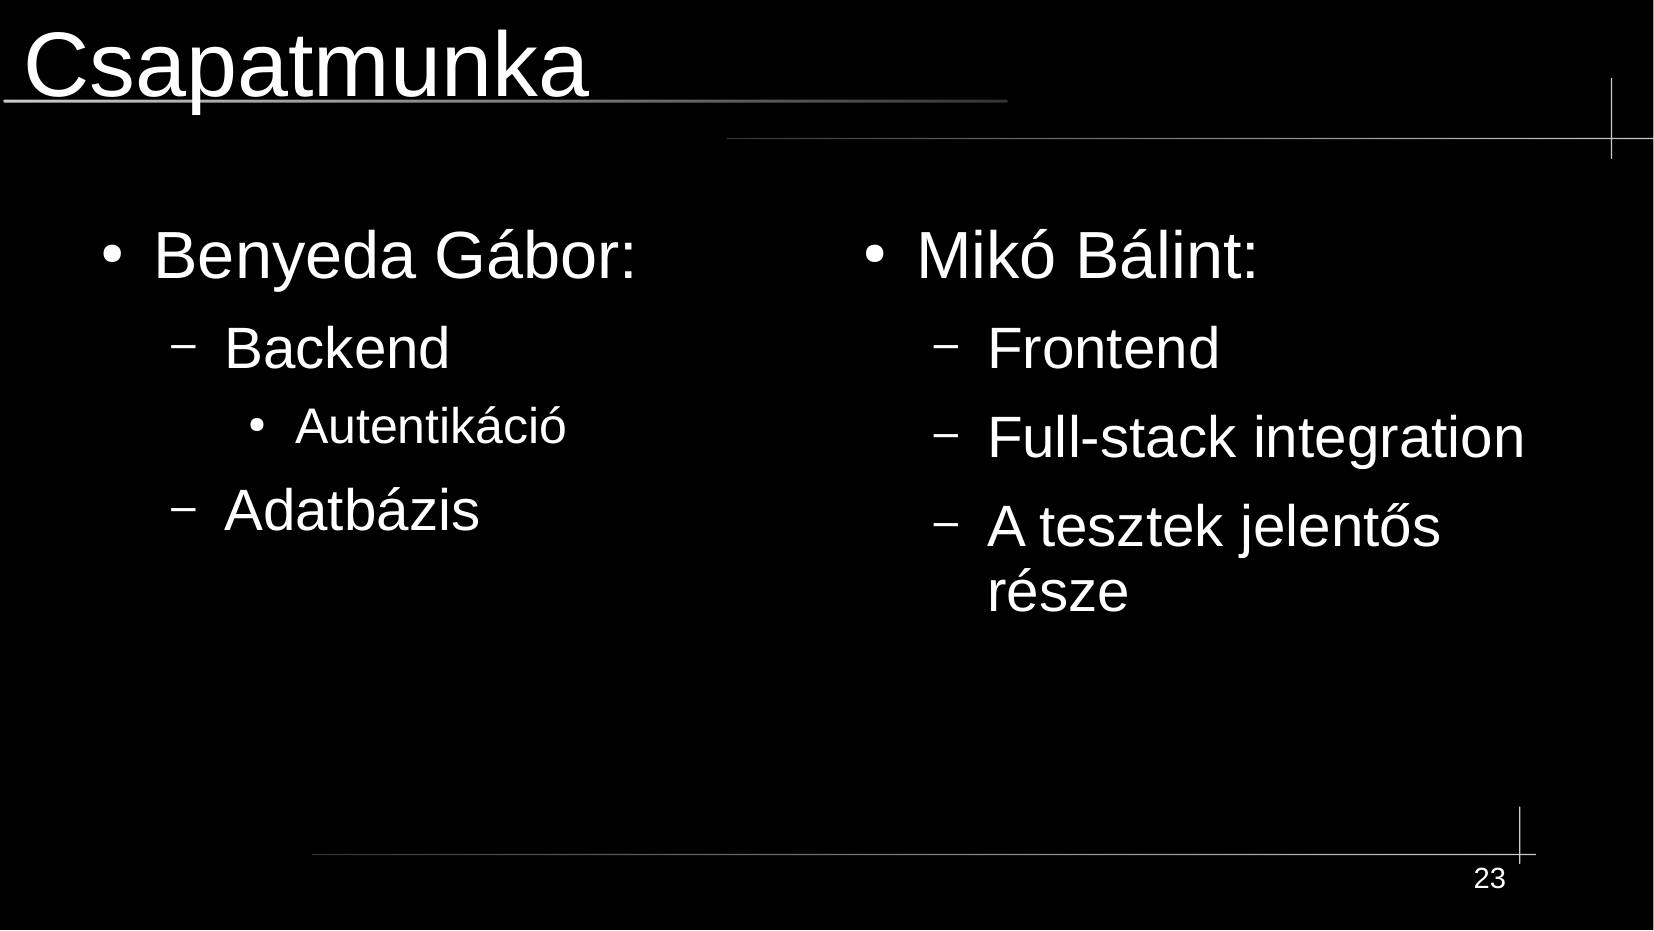

# Csapatmunka
Benyeda Gábor:
Backend
Autentikáció
Adatbázis
Mikó Bálint:
Frontend
Full-stack integration
A tesztek jelentős része
23